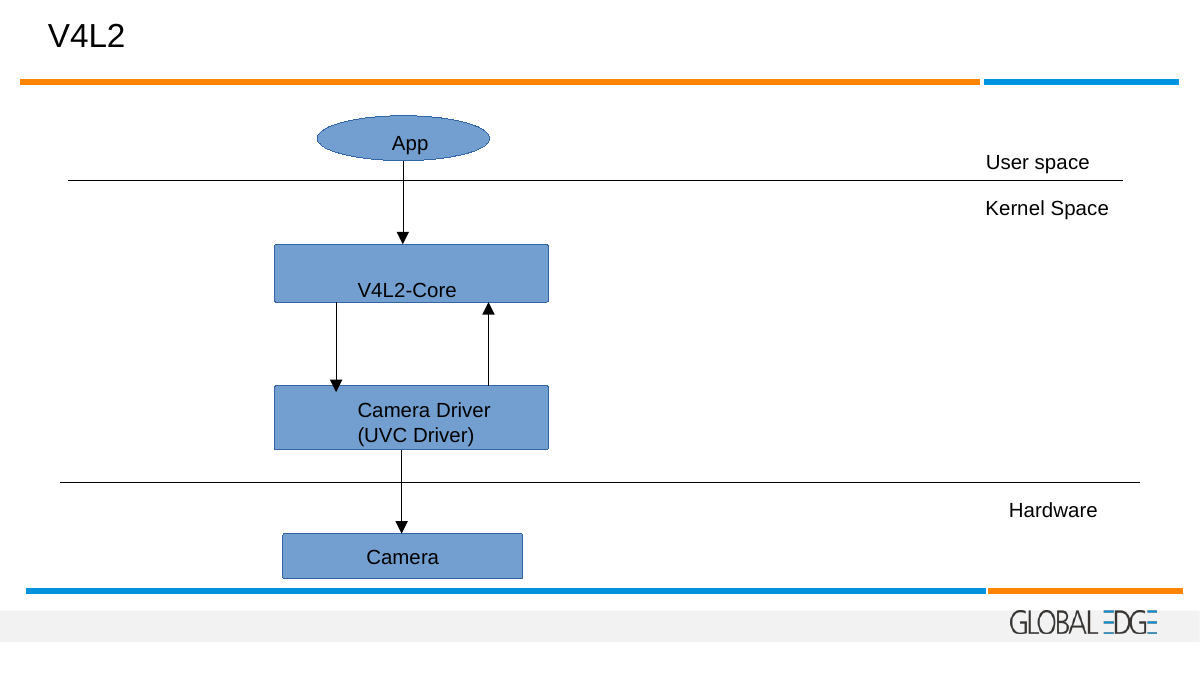

# V4L2
App
User space
Kernel Space
V4L2-Core
Camera Driver
(UVC Driver)
Hardware
Camera